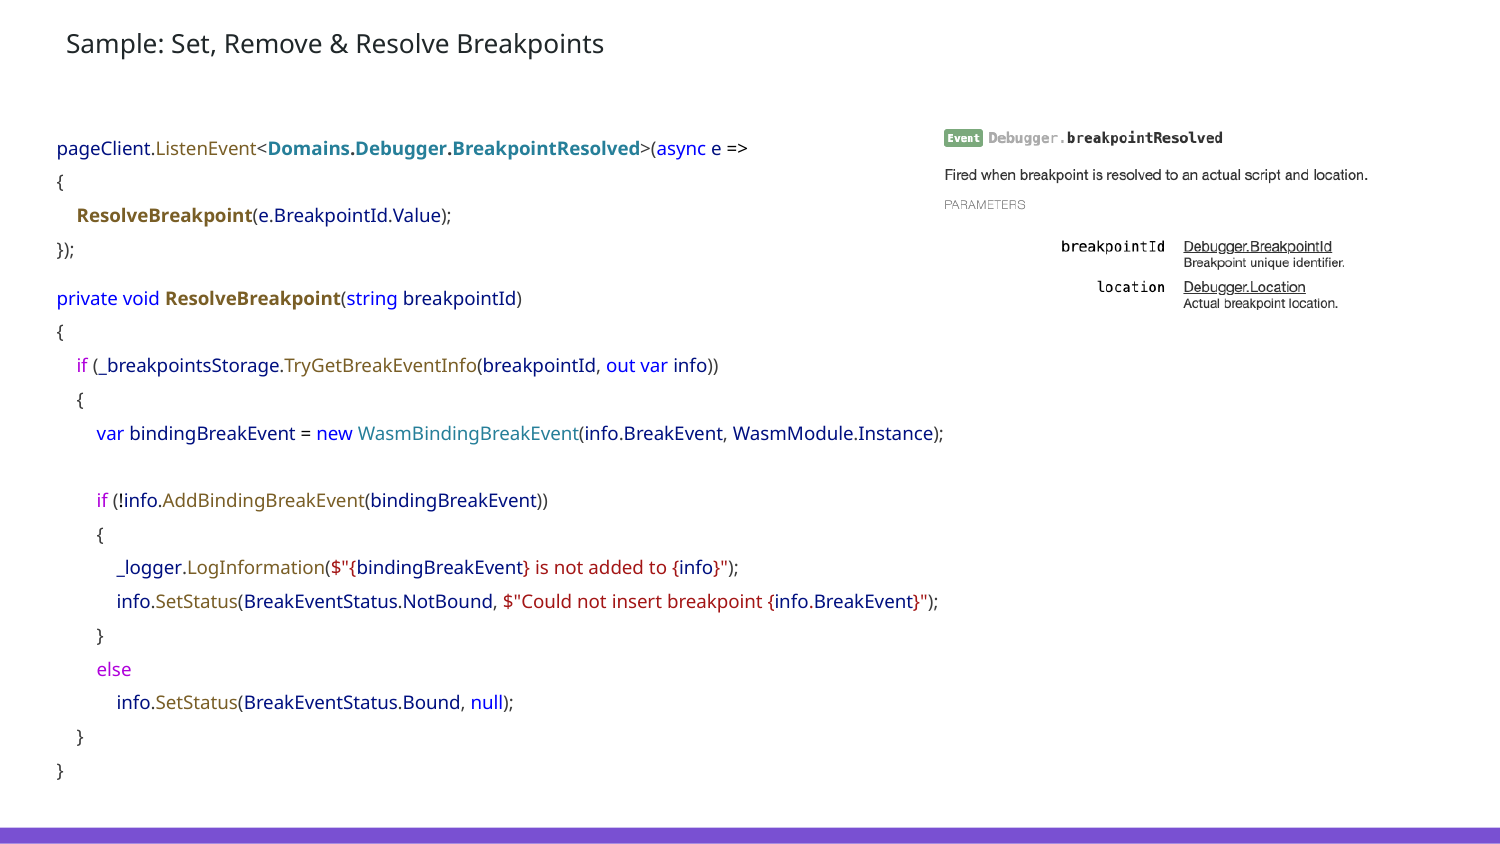

# Sample: Set, Remove & Resolve Breakpoints
pageClient.ListenEvent<Domains.Debugger.BreakpointResolved>(async e =>
{
 ResolveBreakpoint(e.BreakpointId.Value);
});
private void ResolveBreakpoint(string breakpointId)
{
 if (_breakpointsStorage.TryGetBreakEventInfo(breakpointId, out var info))
 {
 var bindingBreakEvent = new WasmBindingBreakEvent(info.BreakEvent, WasmModule.Instance);
 if (!info.AddBindingBreakEvent(bindingBreakEvent))
 {
 _logger.LogInformation($"{bindingBreakEvent} is not added to {info}");
 info.SetStatus(BreakEventStatus.NotBound, $"Could not insert breakpoint {info.BreakEvent}");
 }
 else
 info.SetStatus(BreakEventStatus.Bound, null);
 }
}